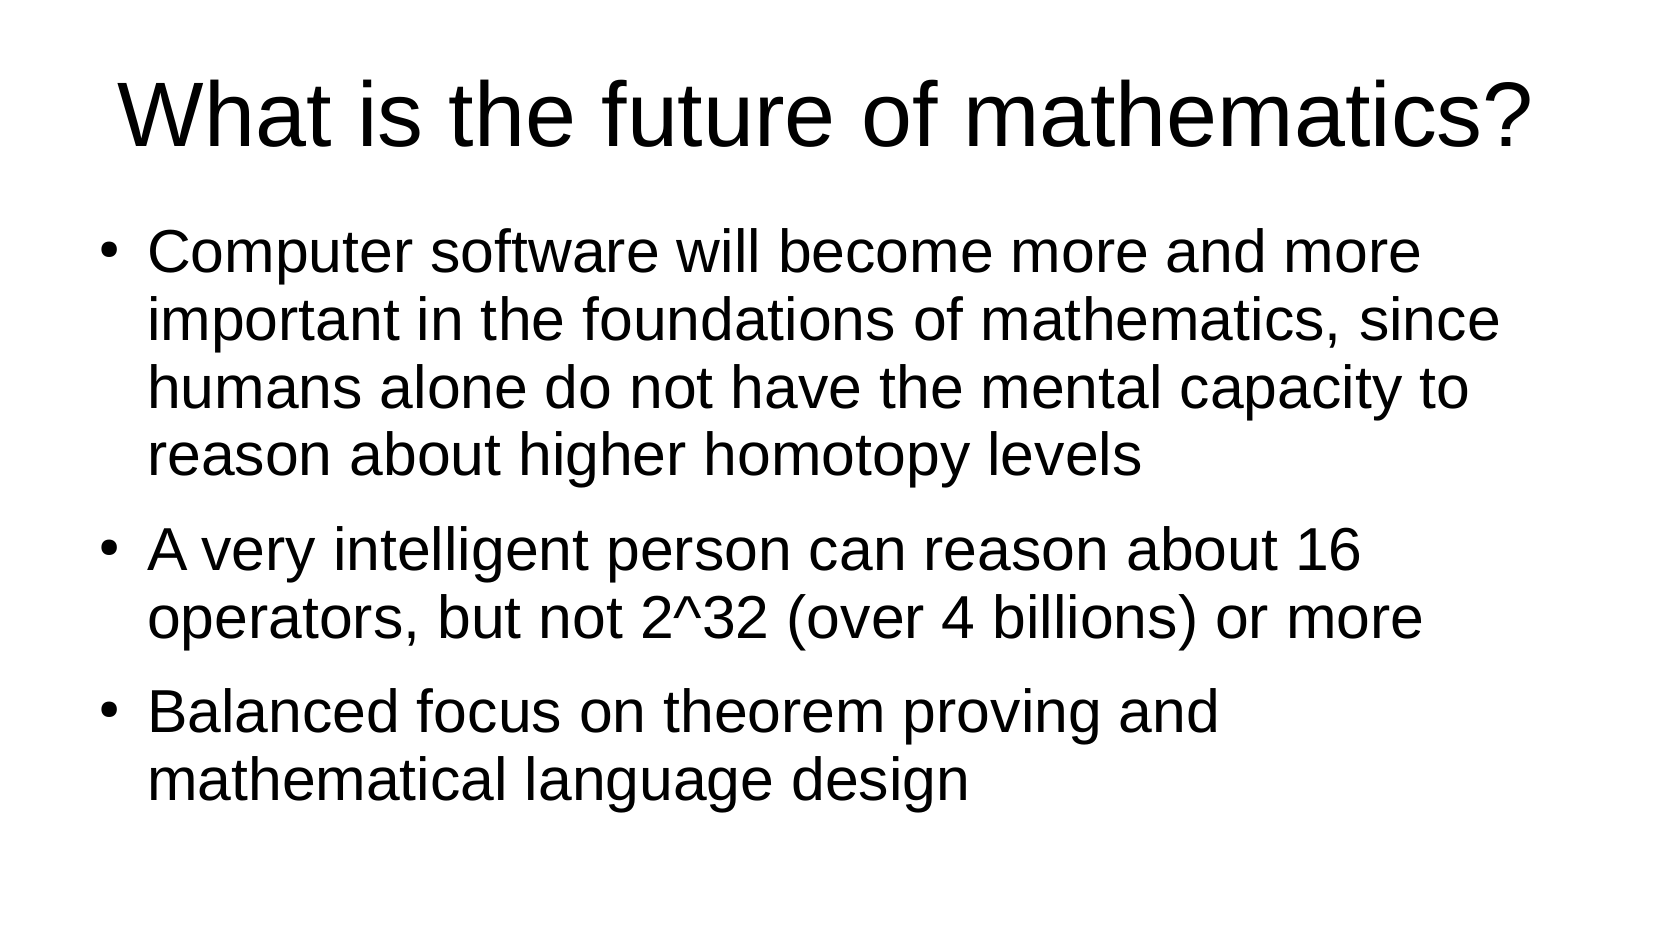

# What is the future of mathematics?
Computer software will become more and more important in the foundations of mathematics, since humans alone do not have the mental capacity to reason about higher homotopy levels
A very intelligent person can reason about 16 operators, but not 2^32 (over 4 billions) or more
Balanced focus on theorem proving and mathematical language design